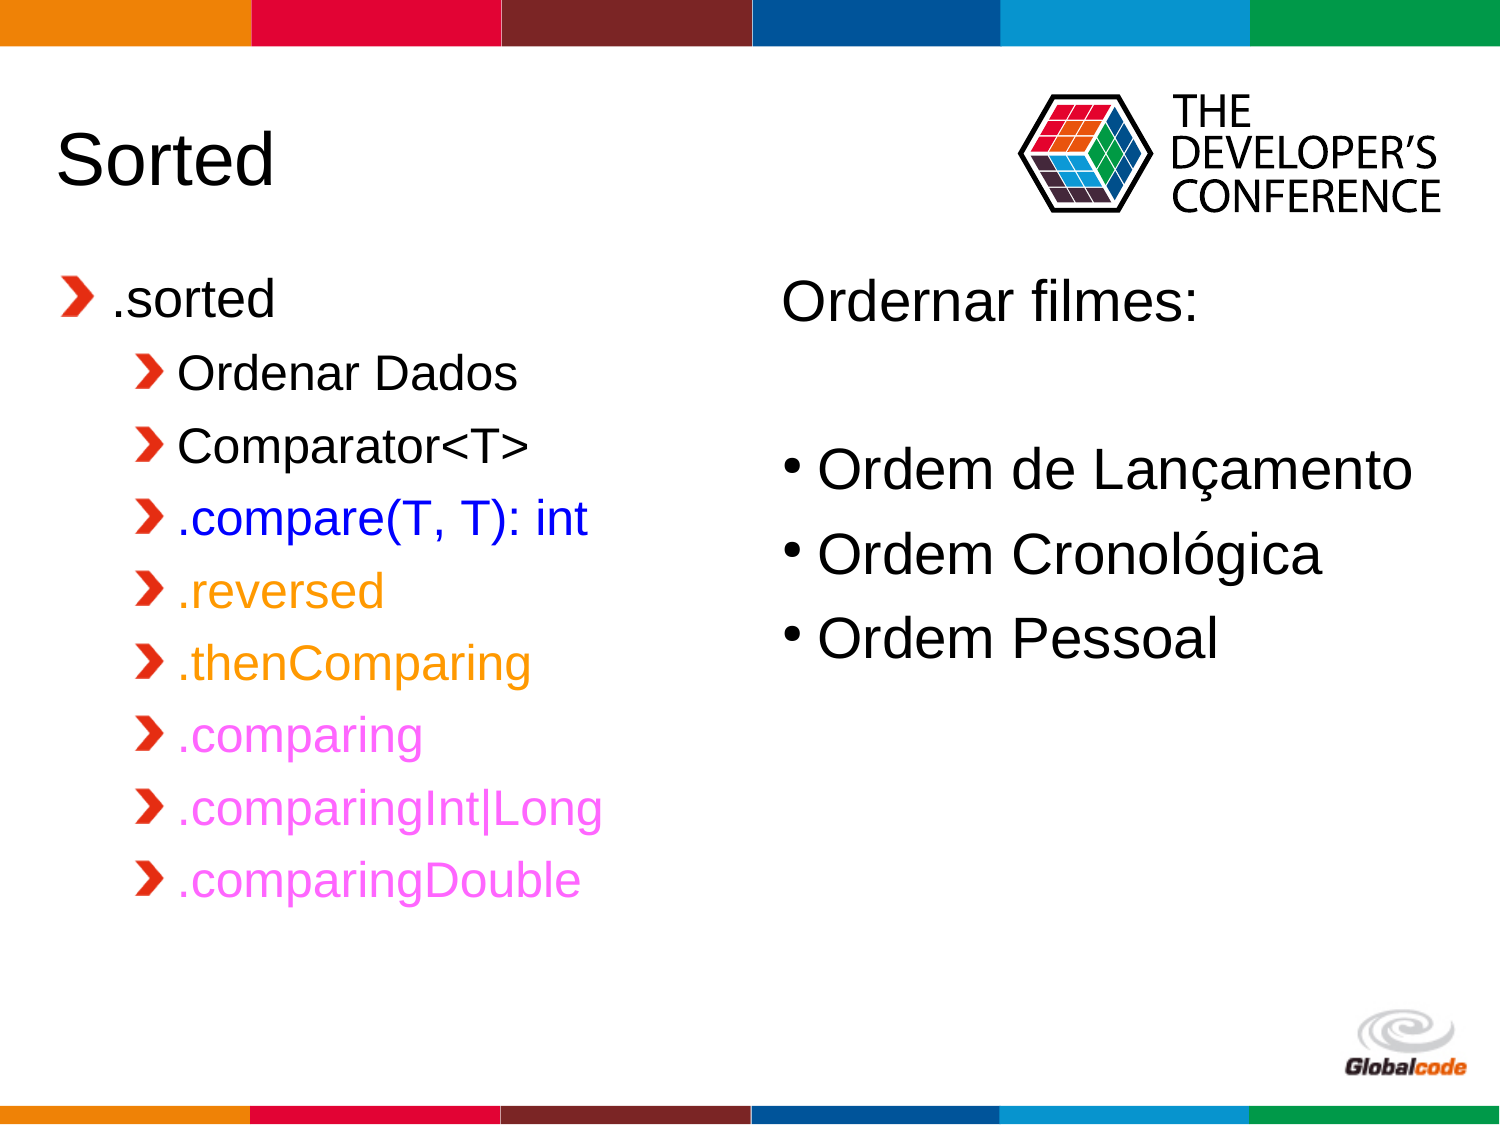

# Sorted
.sorted
Ordenar Dados
Comparator<T>
.compare(T, T): int
.reversed
.thenComparing
.comparing
.comparingInt|Long
.comparingDouble
Ordernar filmes:
Ordem de Lançamento
Ordem Cronológica
Ordem Pessoal